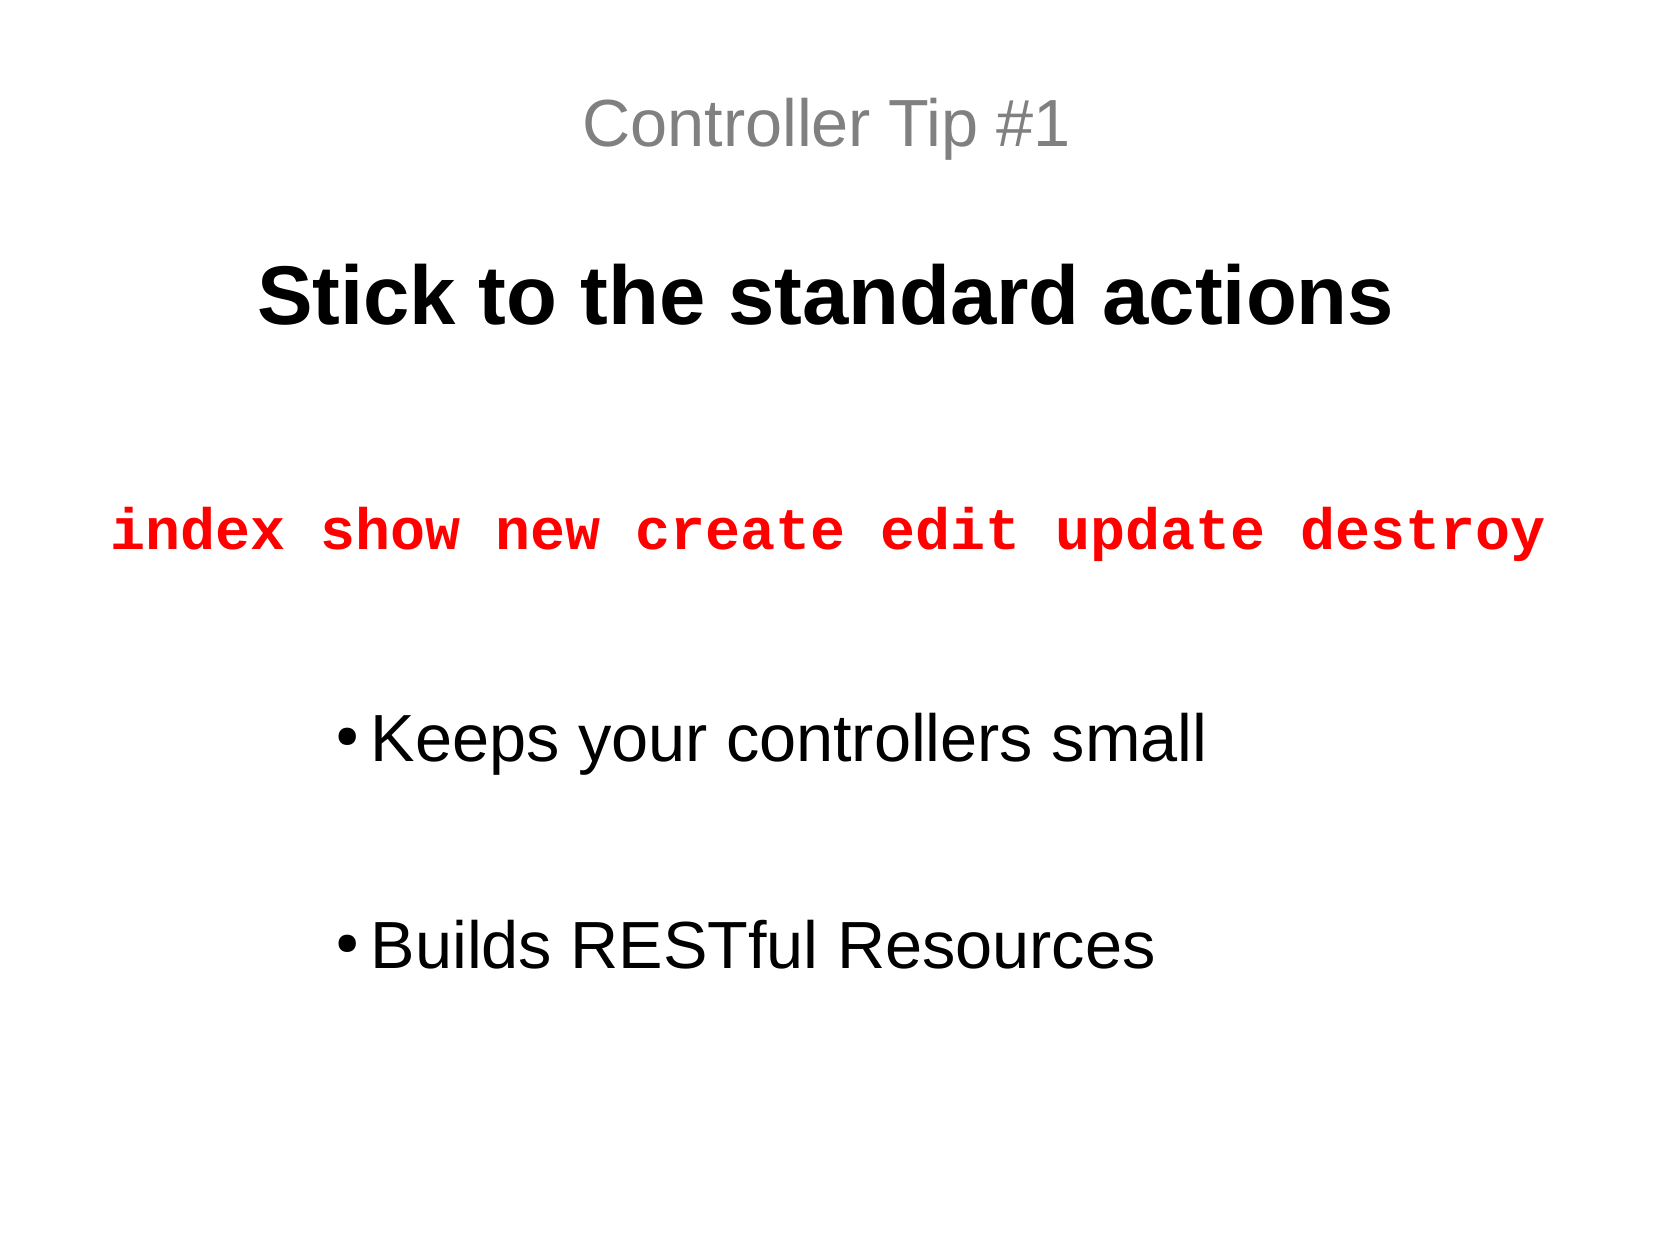

# Controller Tip #1
Stick to the standard actions
index show new create edit update destroy
Keeps your controllers small
Builds RESTful Resources